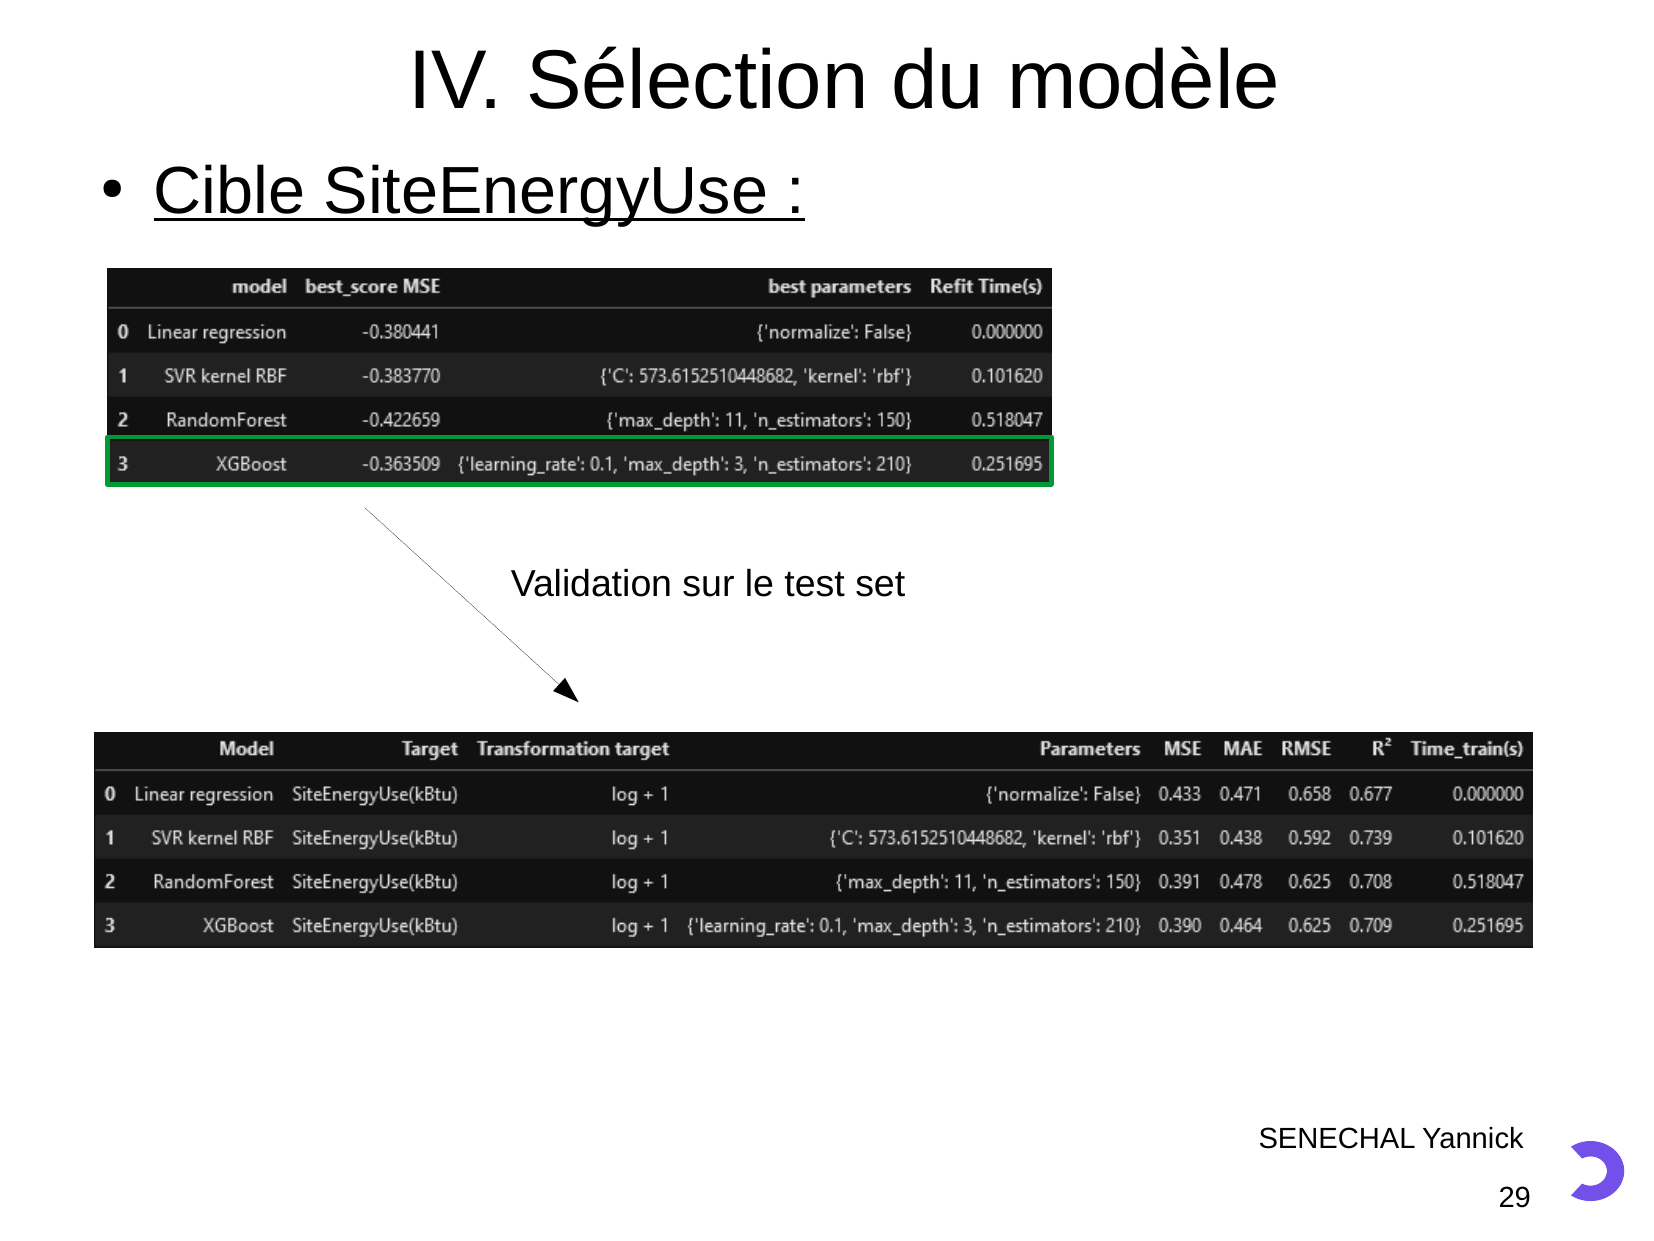

# IV. Sélection du modèle
Cible SiteEnergyUse :
Validation sur le test set
SENECHAL Yannick
29